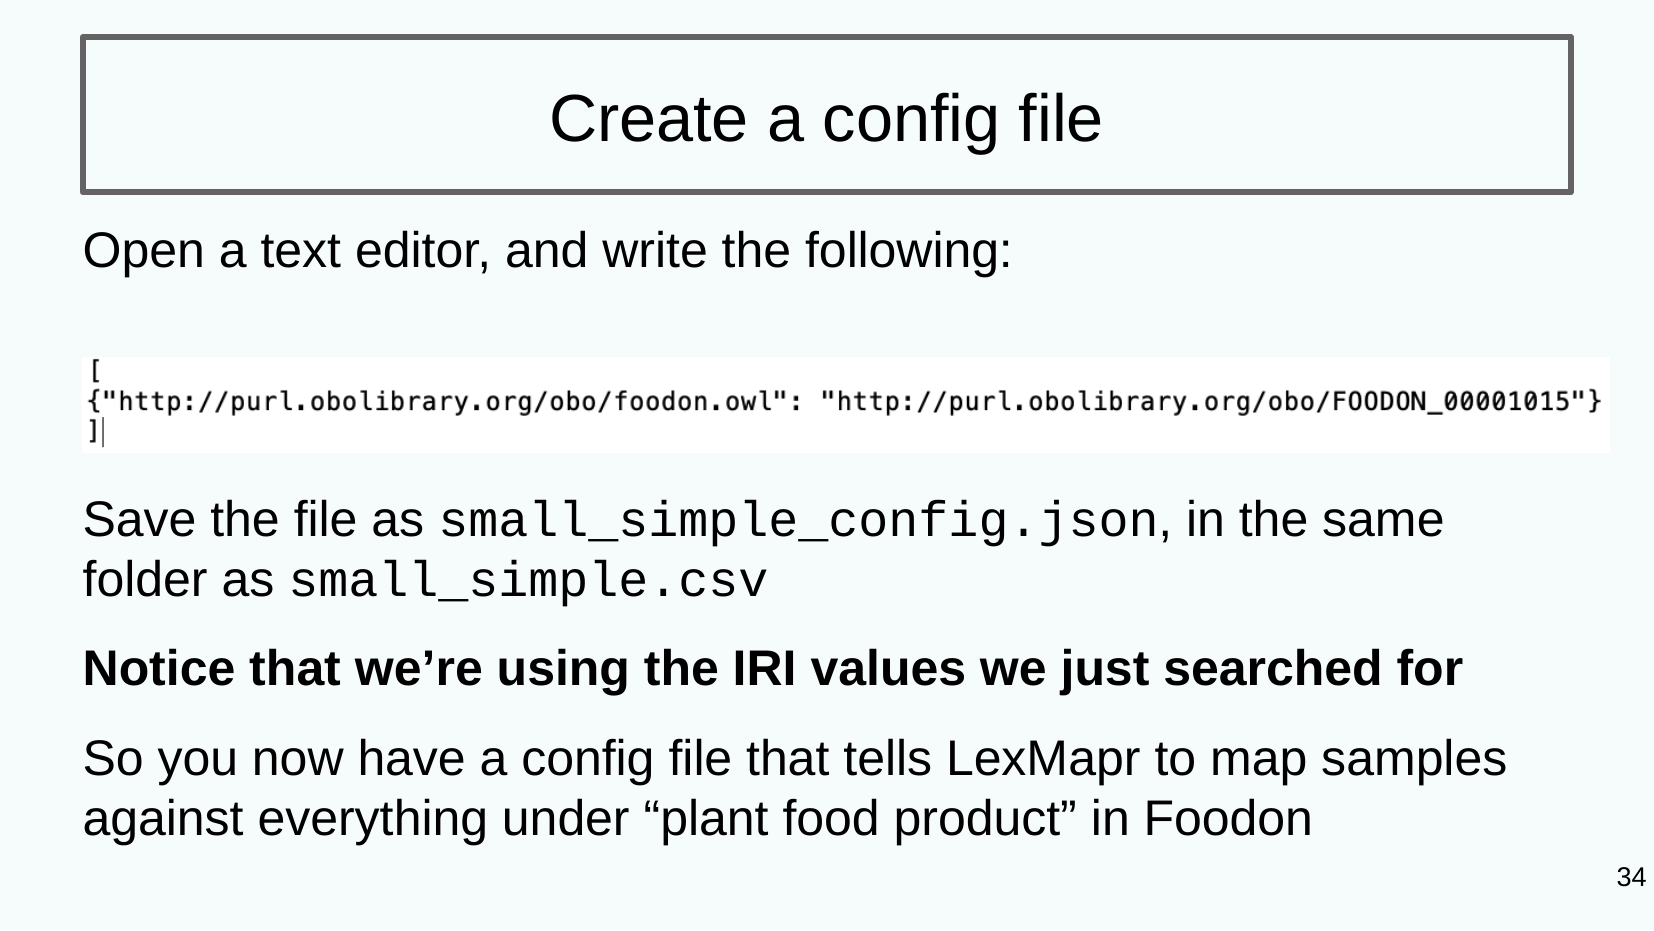

Create a config file
Open a text editor, and write the following:
Save the file as small_simple_config.json, in the same folder as small_simple.csv
Notice that we’re using the IRI values we just searched for
So you now have a config file that tells LexMapr to map samples against everything under “plant food product” in Foodon